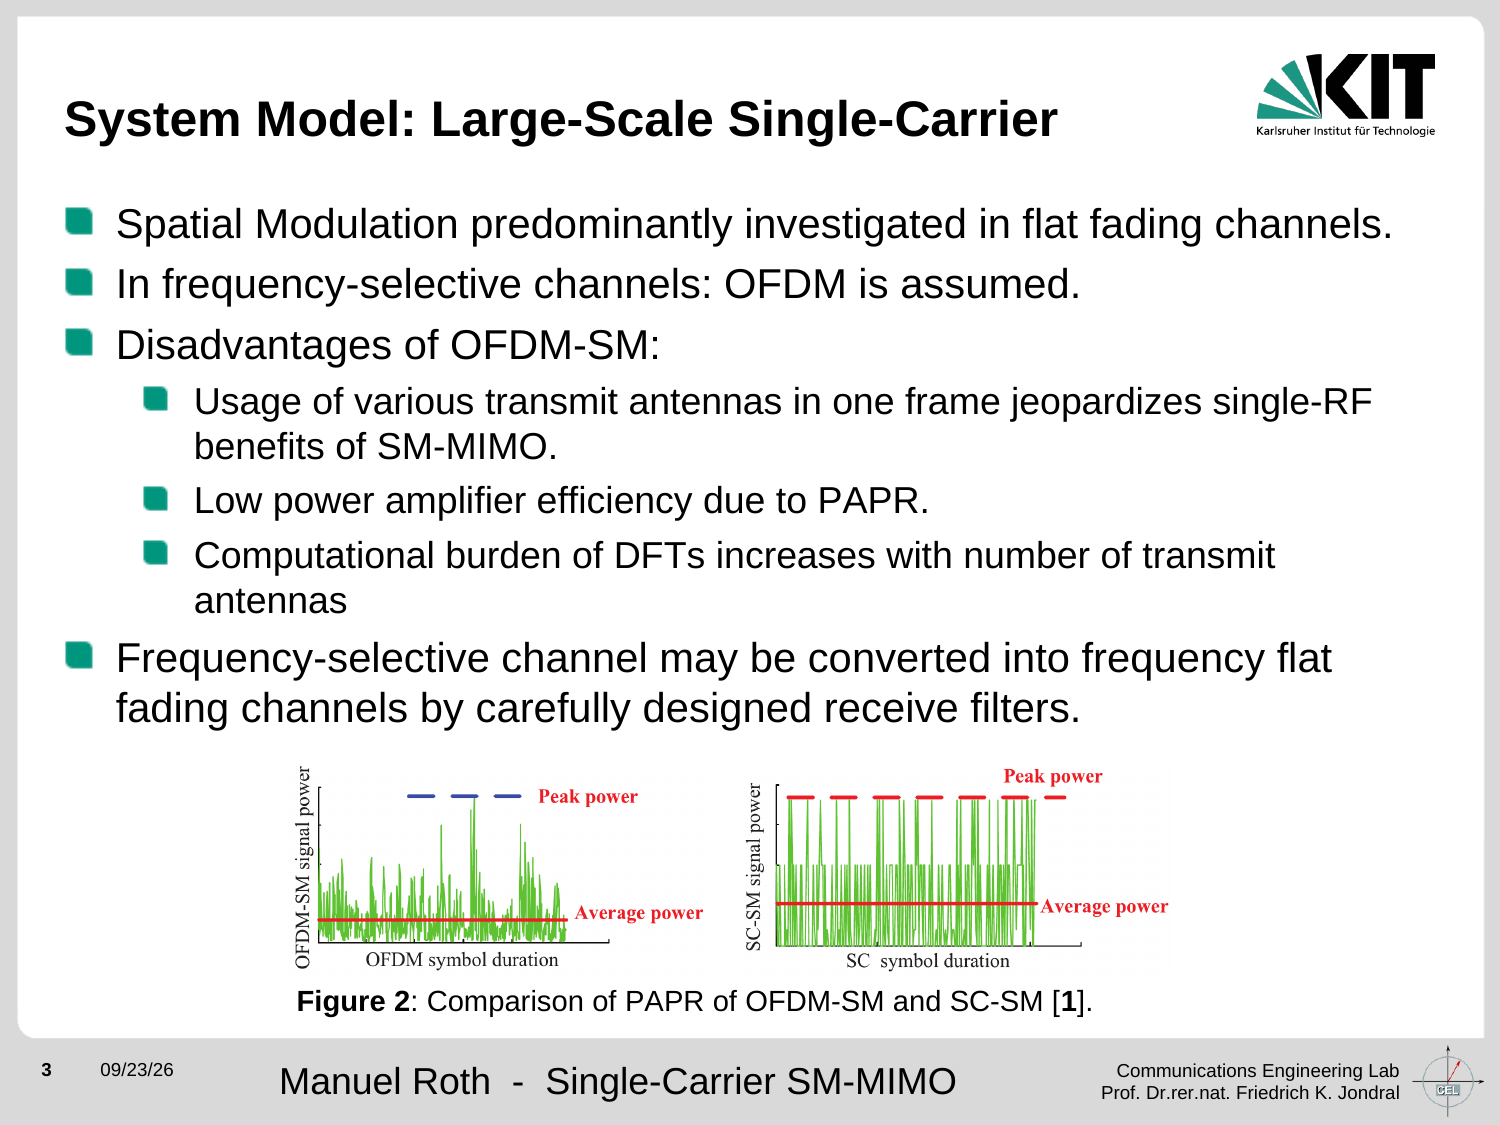

# System Model: Large-Scale Single-Carrier
Spatial Modulation predominantly investigated in flat fading channels.
In frequency-selective channels: OFDM is assumed.
Disadvantages of OFDM-SM:
Usage of various transmit antennas in one frame jeopardizes single-RF benefits of SM-MIMO.
Low power amplifier efficiency due to PAPR.
Computational burden of DFTs increases with number of transmit antennas
Frequency-selective channel may be converted into frequency flat fading channels by carefully designed receive filters.
Figure 2: Comparison of PAPR of OFDM-SM and SC-SM [1].
Manuel Roth - Single-Carrier SM-MIMO